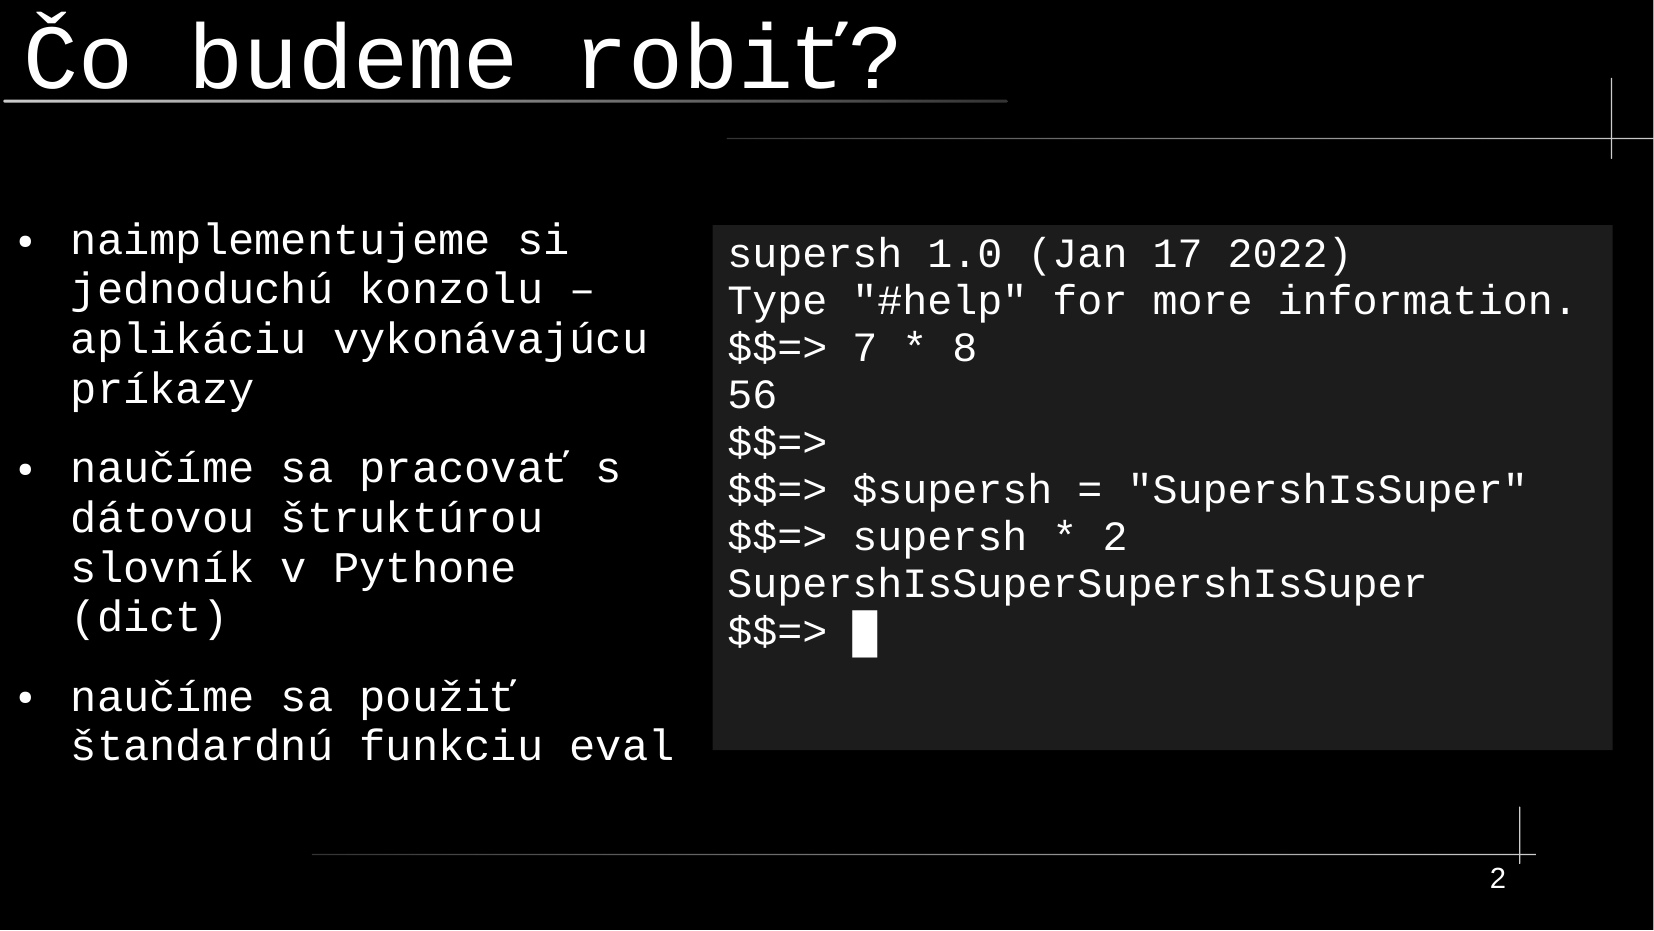

# Čo budeme robiť?
naimplementujeme si jednoduchú konzolu – aplikáciu vykonávajúcu príkazy
naučíme sa pracovať s dátovou štruktúrou slovník v Pythone (dict)
naučíme sa použiť štandardnú funkciu eval
supersh 1.0 (Jan 17 2022)
Type "#help" for more information.
$$=> 7 * 8
56
$$=>
$$=> $supersh = "SupershIsSuper"
$$=> supersh * 2
SupershIsSuperSupershIsSuper
$$=> █
2